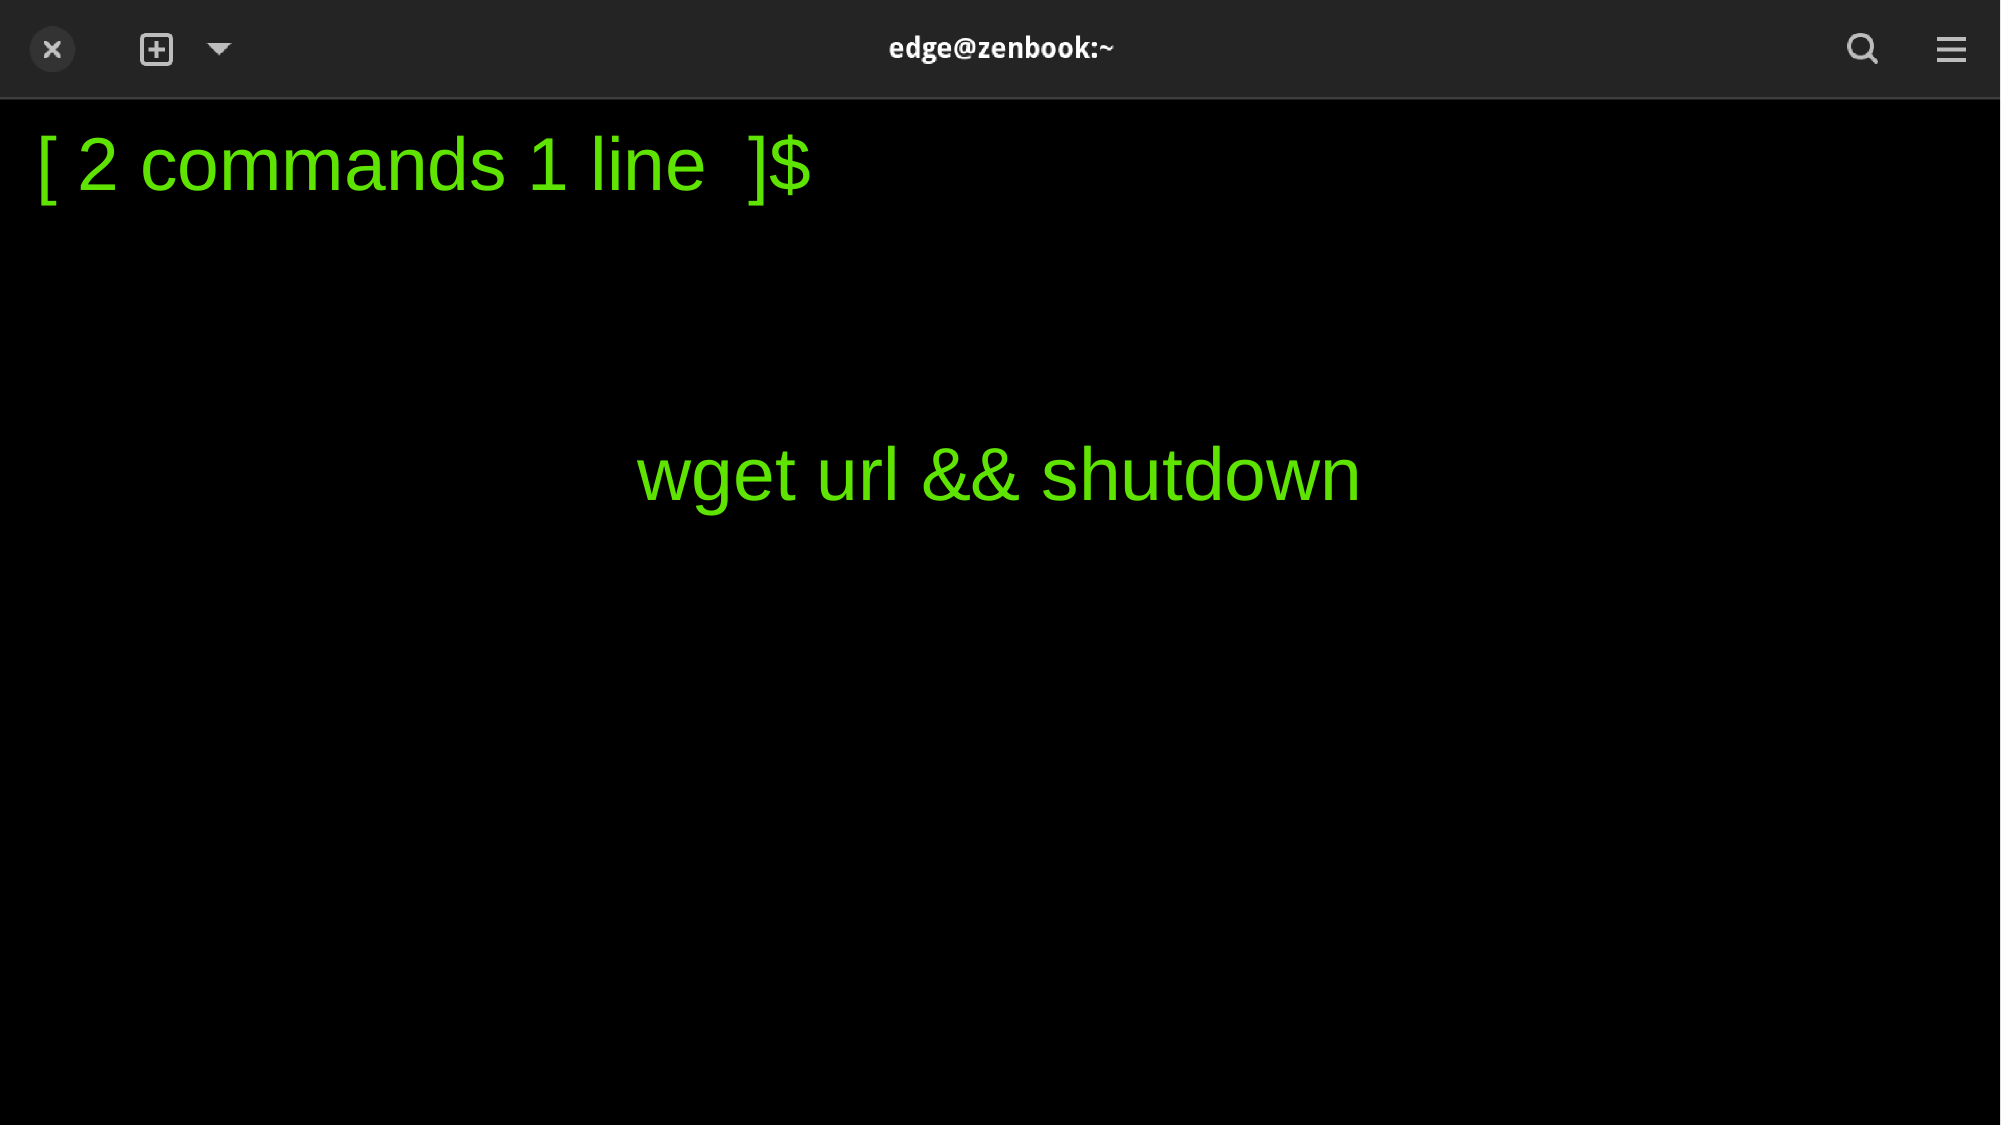

# [ 2 commands 1 line ]$
wget url && shutdown